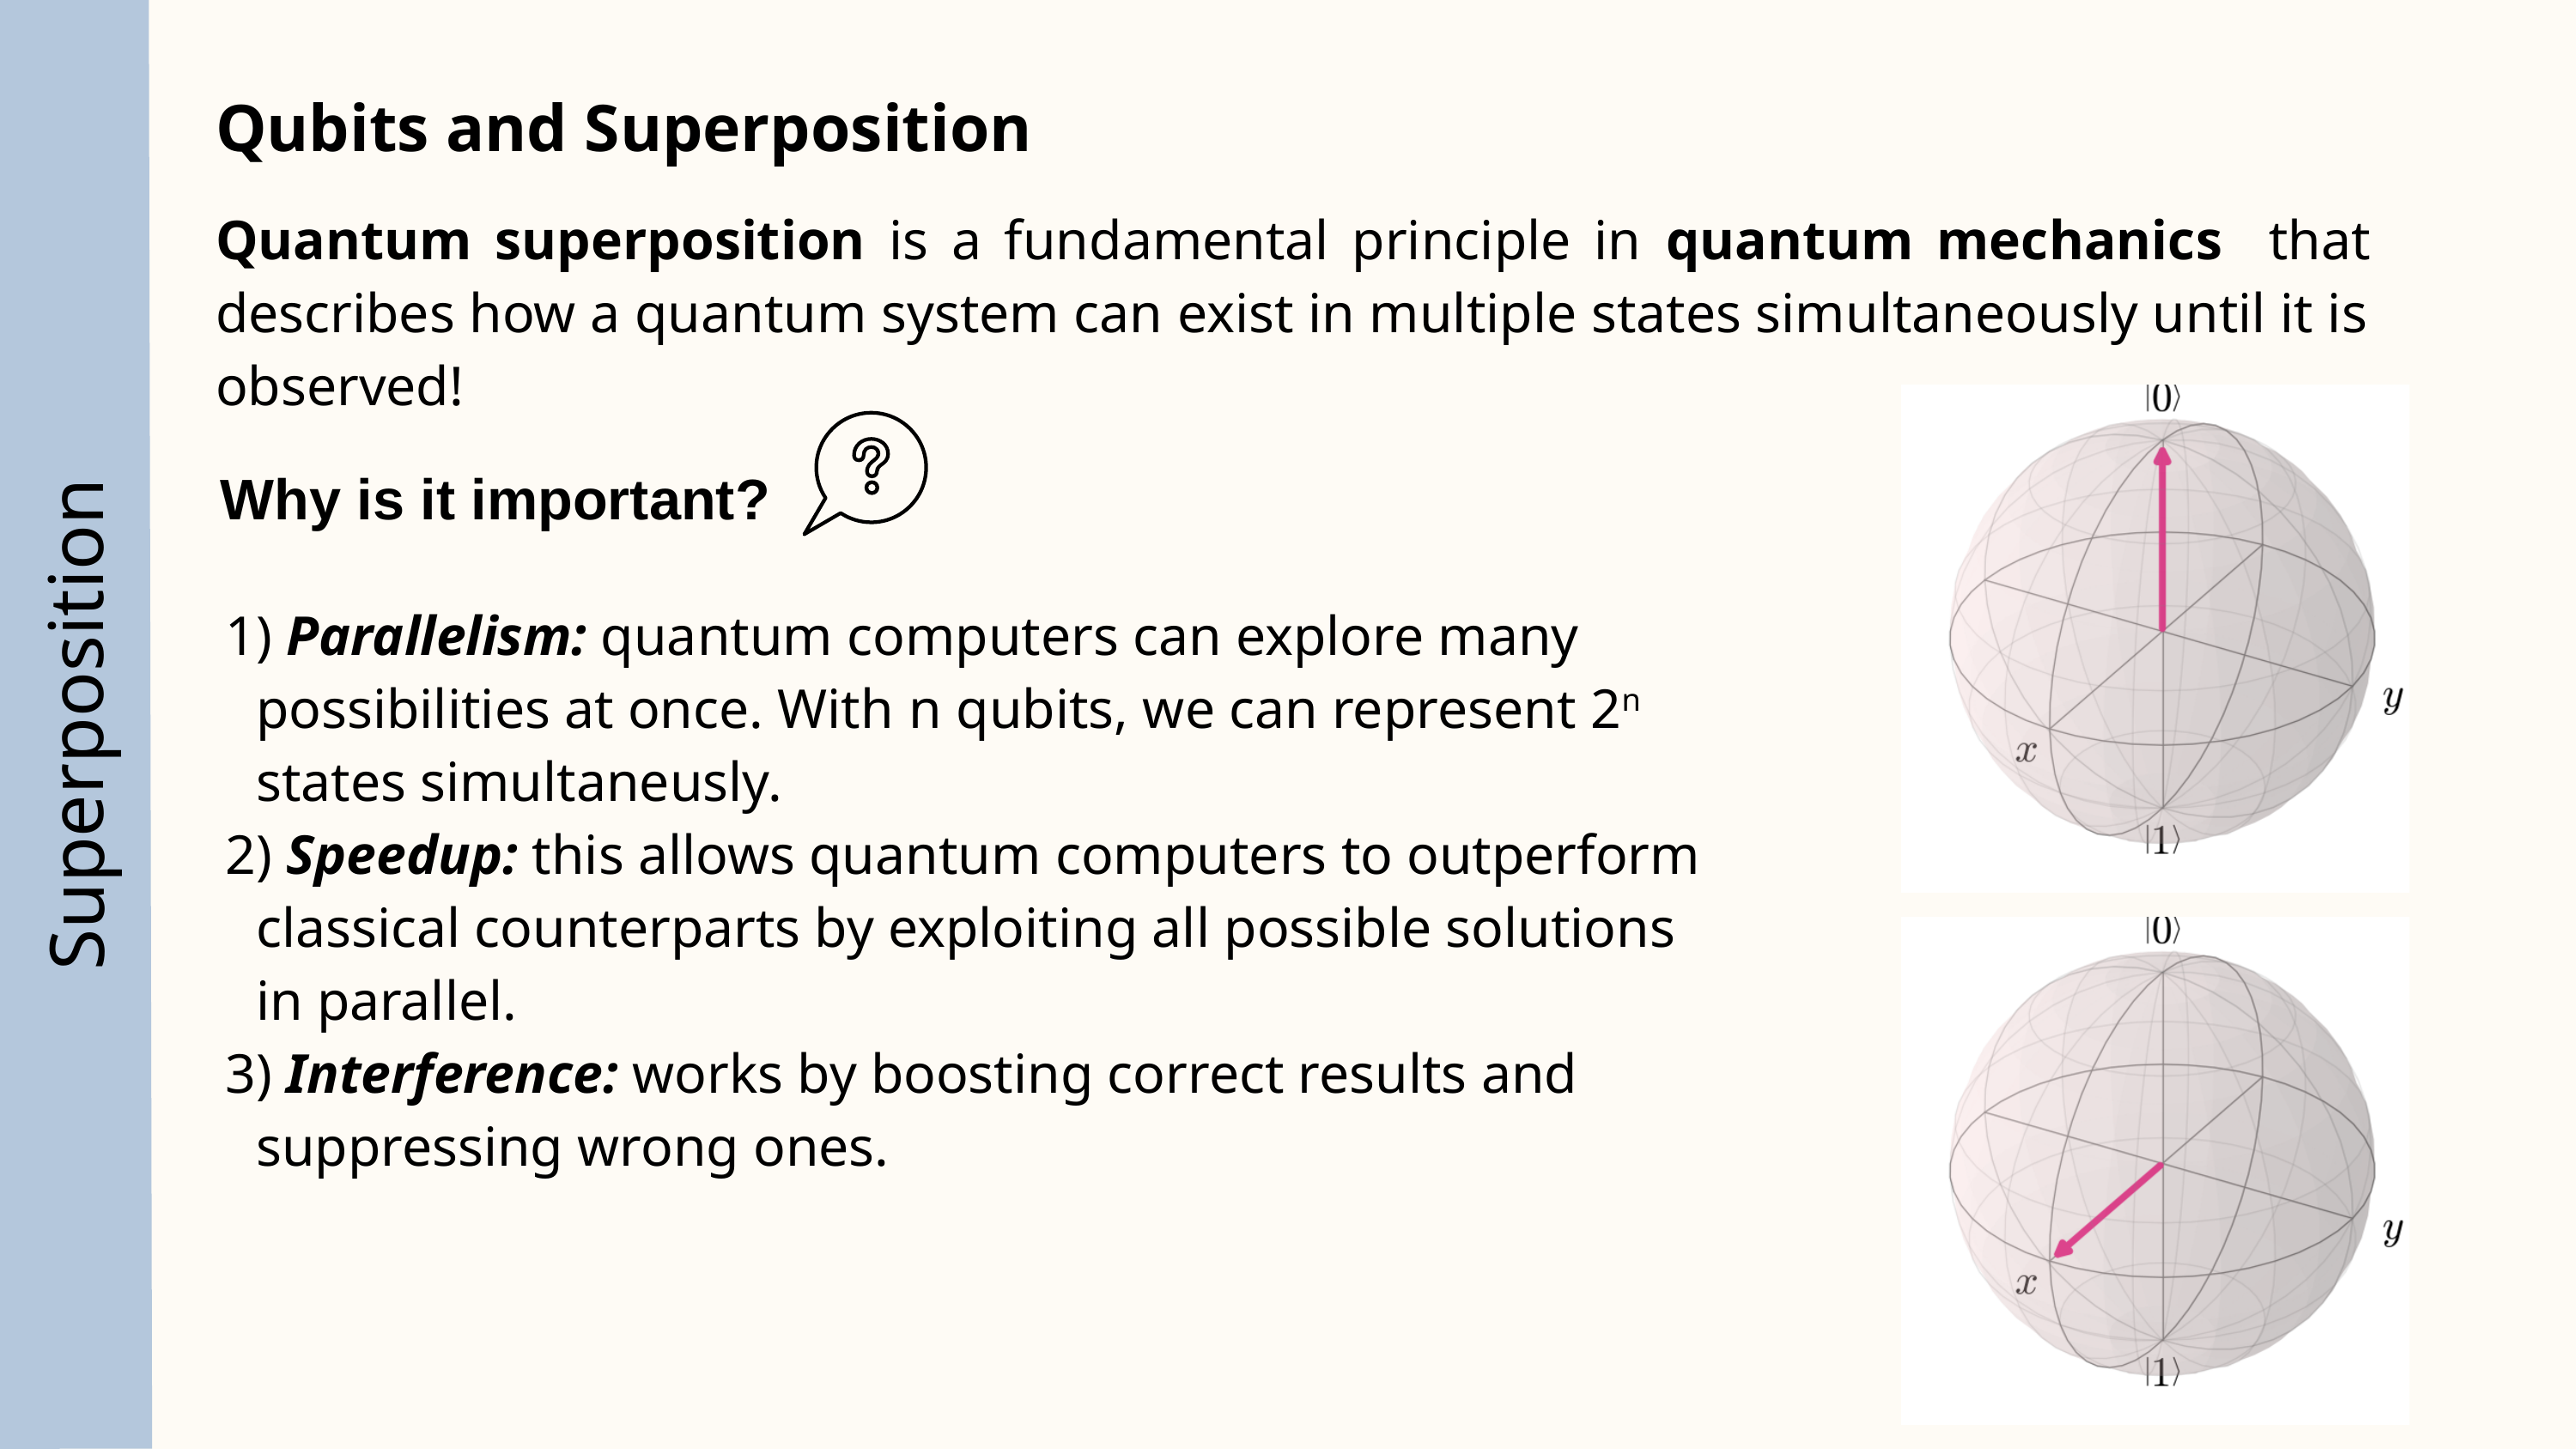

Qubits and Superposition
Quantum superposition is a fundamental principle in quantum mechanics that describes how a quantum system can exist in multiple states simultaneously until it is observed!
Why is it important?
 Parallelism: quantum computers can explore many possibilities at once. With n qubits, we can represent 2n states simultaneusly.
 Speedup: this allows quantum computers to outperform classical counterparts by exploiting all possible solutions in parallel.
 Interference: works by boosting correct results and suppressing wrong ones.
# Superposition